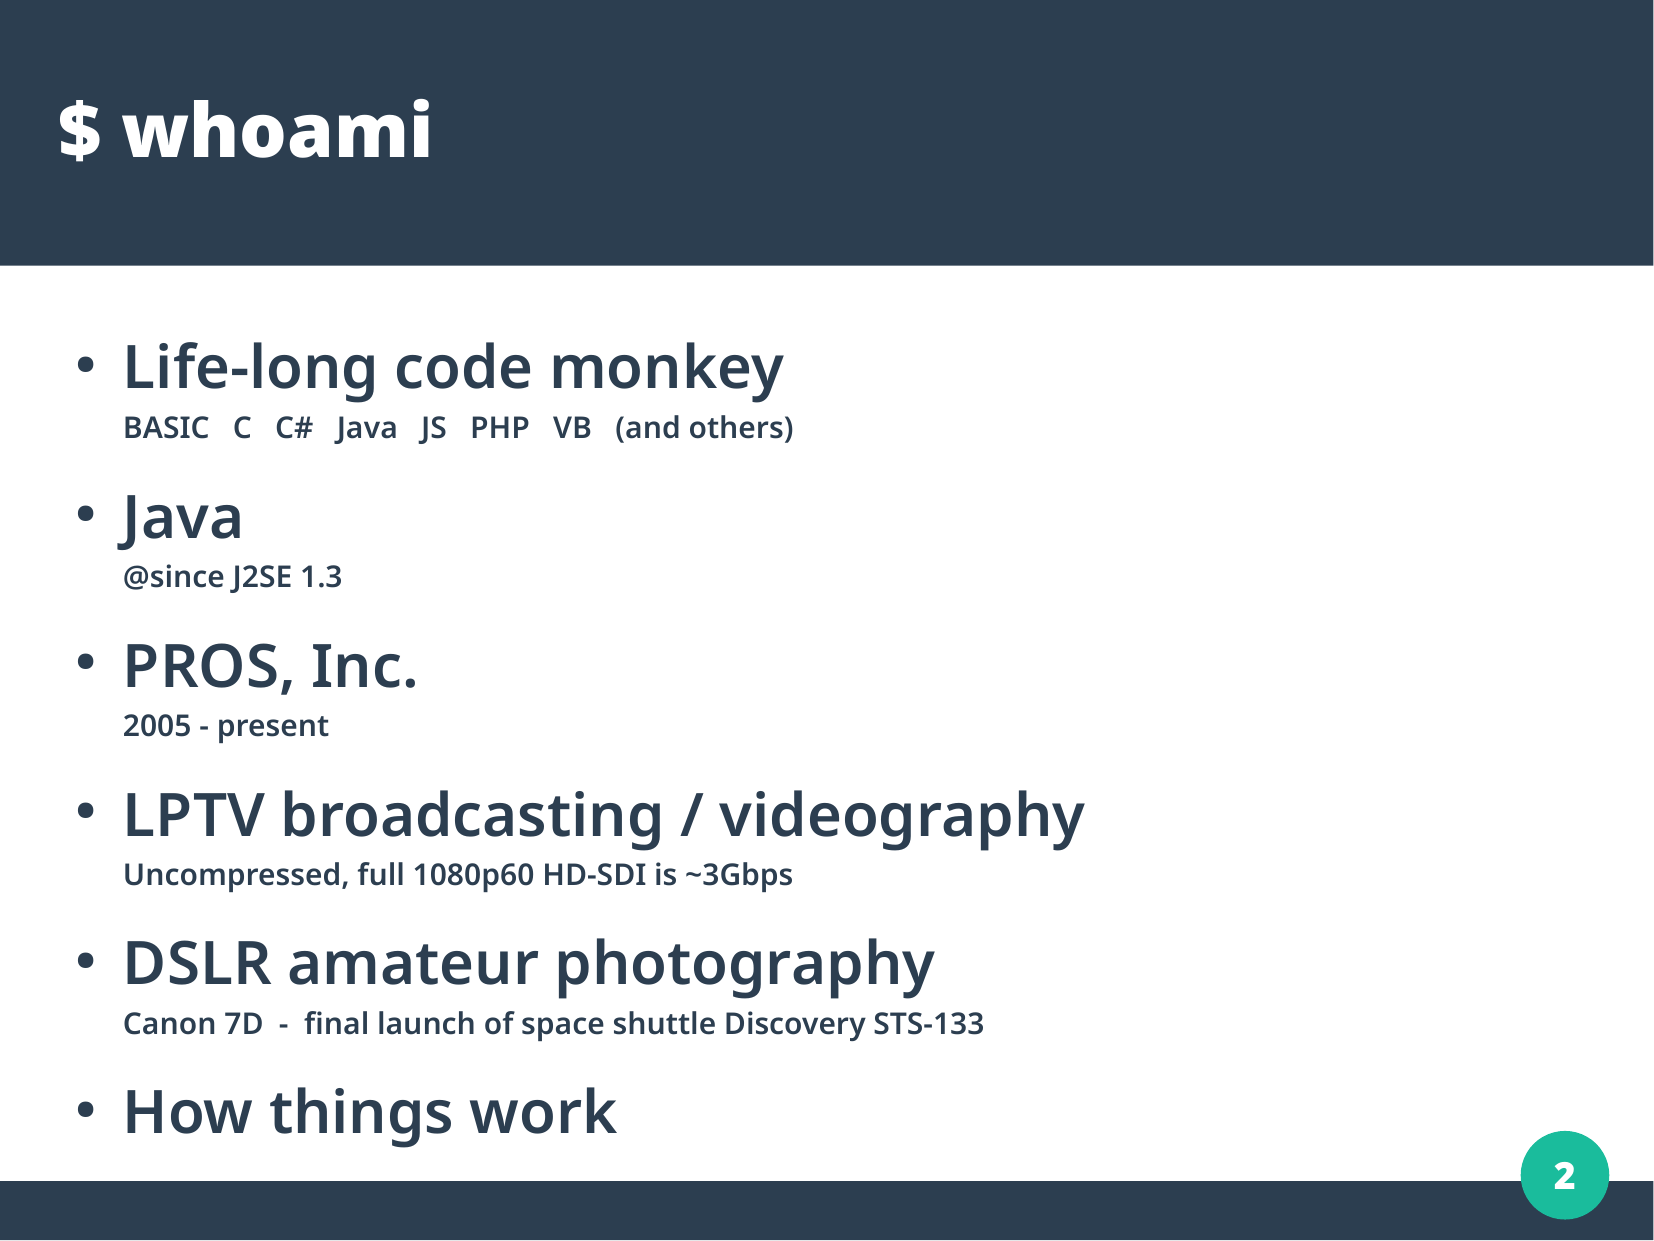

# $ whoami
Life-long code monkey
BASIC C C# Java JS PHP VB (and others)
Java
@since J2SE 1.3
PROS, Inc.
2005 - present
LPTV broadcasting / videography
Uncompressed, full 1080p60 HD-SDI is ~3Gbps
DSLR amateur photography
Canon 7D - final launch of space shuttle Discovery STS-133
How things work
2